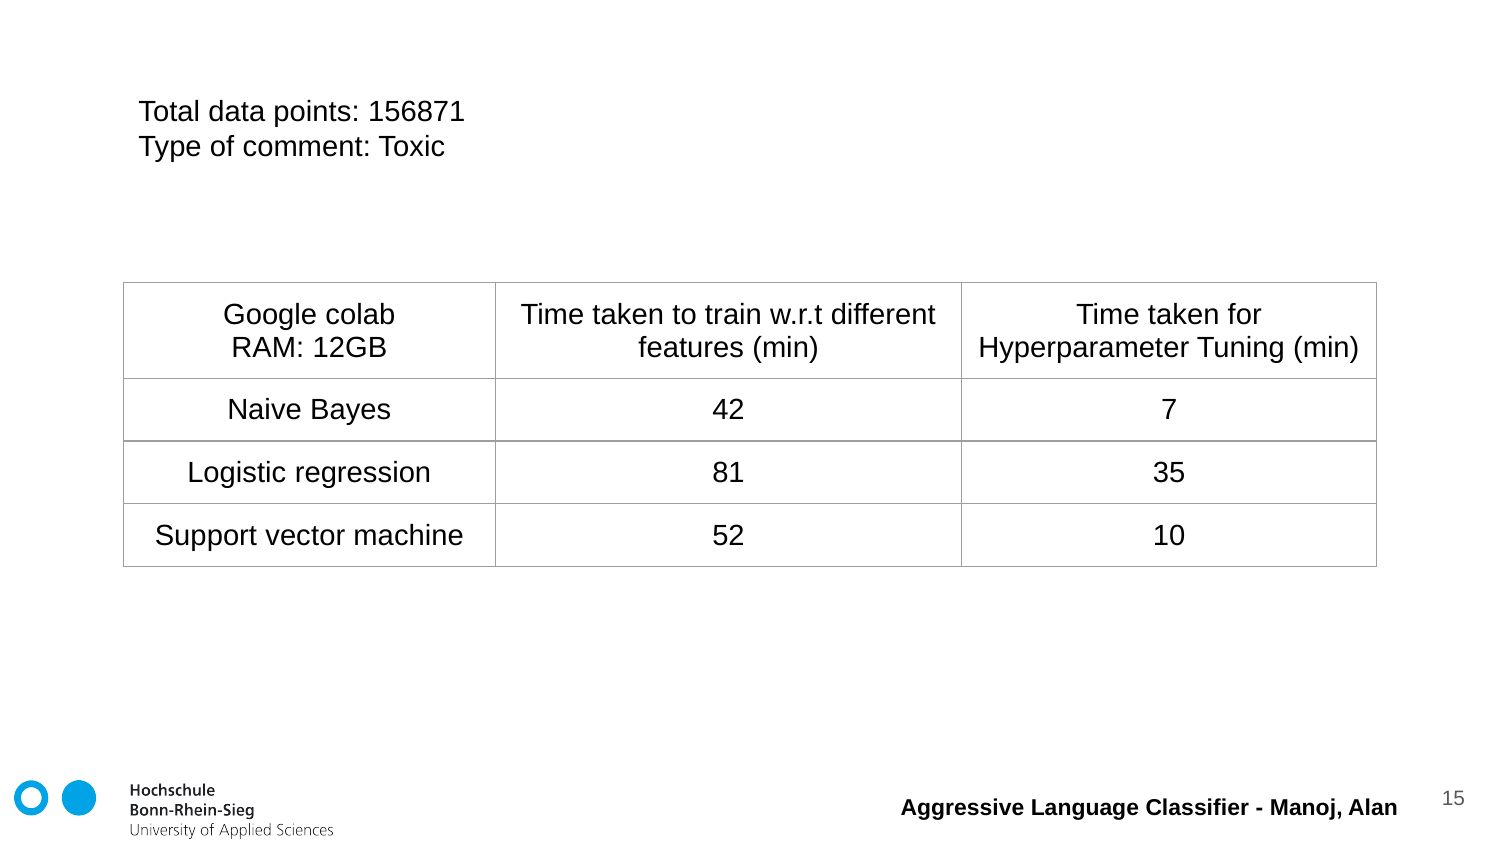

Total data points: 156871
Type of comment: Toxic
| Google colab RAM: 12GB | Time taken to train w.r.t different features (min) | Time taken for Hyperparameter Tuning (min) |
| --- | --- | --- |
| Naive Bayes | 42 | 7 |
| Logistic regression | 81 | 35 |
| Support vector machine | 52 | 10 |
# Aggressive Language Classifier - Manoj, Alan